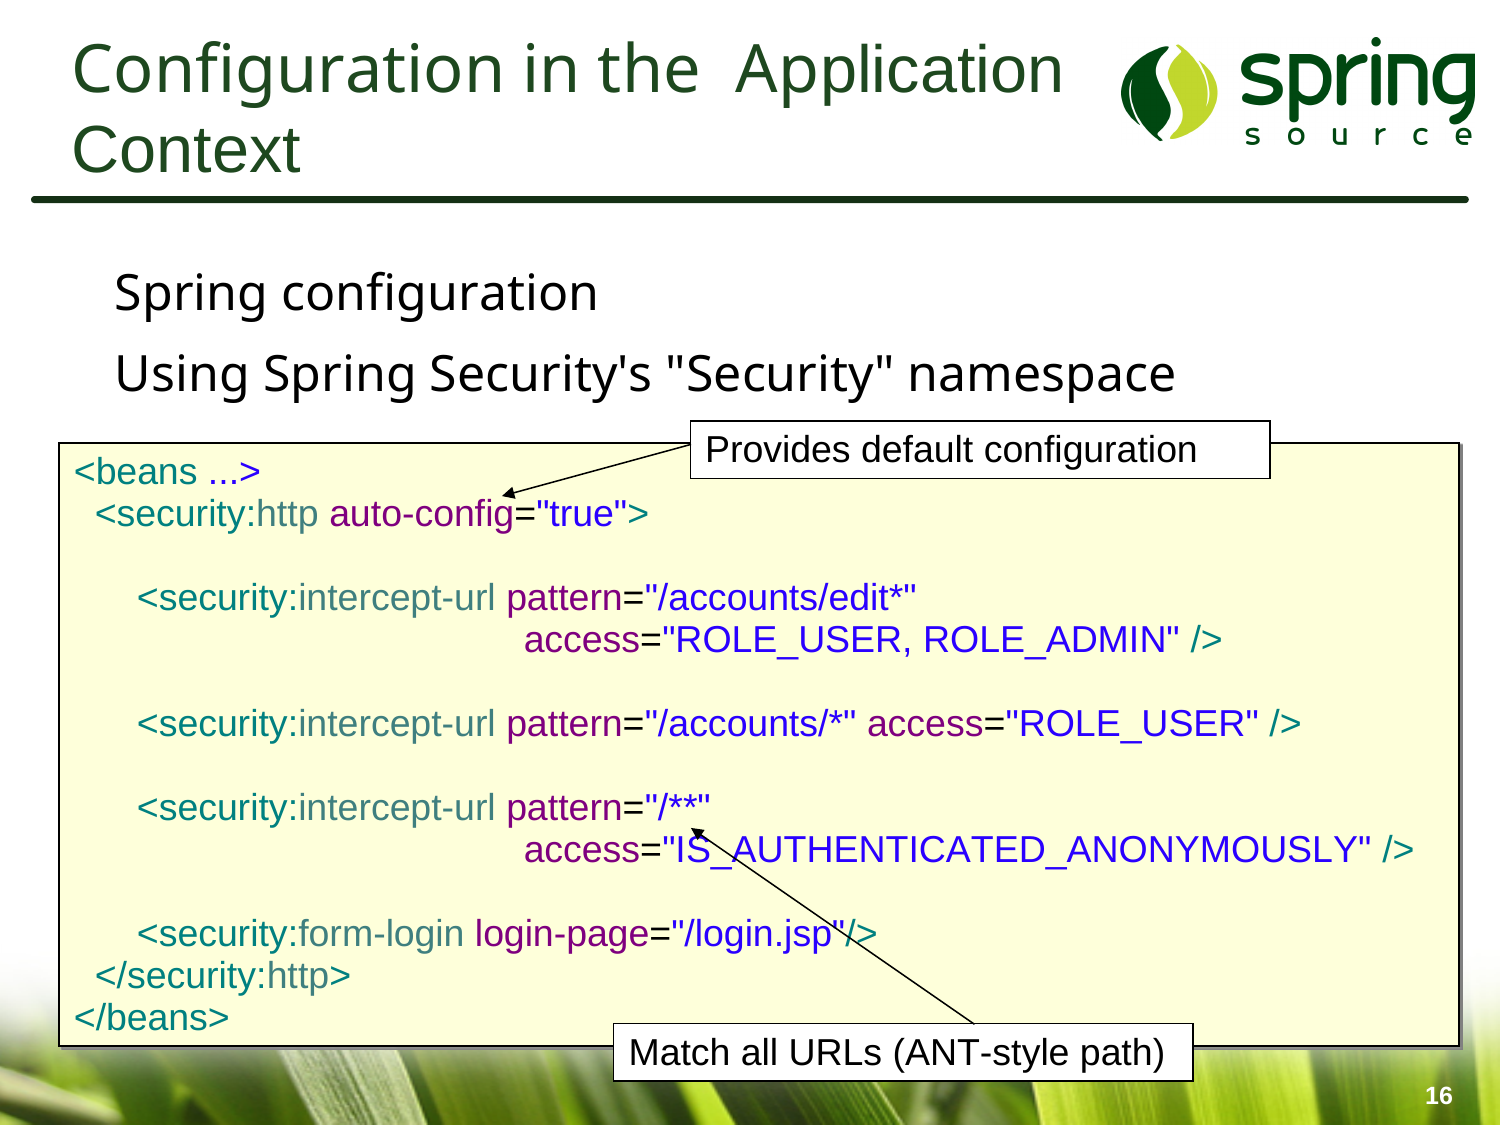

# Configuration in the Application Context
Spring configuration
Using Spring Security's "Security" namespace
Provides default configuration
<beans ...>
 <security:http auto-config="true">
 <security:intercept-url pattern="/accounts/edit*"
			access="ROLE_USER, ROLE_ADMIN" />
 <security:intercept-url pattern="/accounts/*" access="ROLE_USER" />
 <security:intercept-url pattern="/**"
			access="IS_AUTHENTICATED_ANONYMOUSLY" />
 <security:form-login login-page="/login.jsp"/>
 </security:http>
</beans>
Match all URLs (ANT-style path)